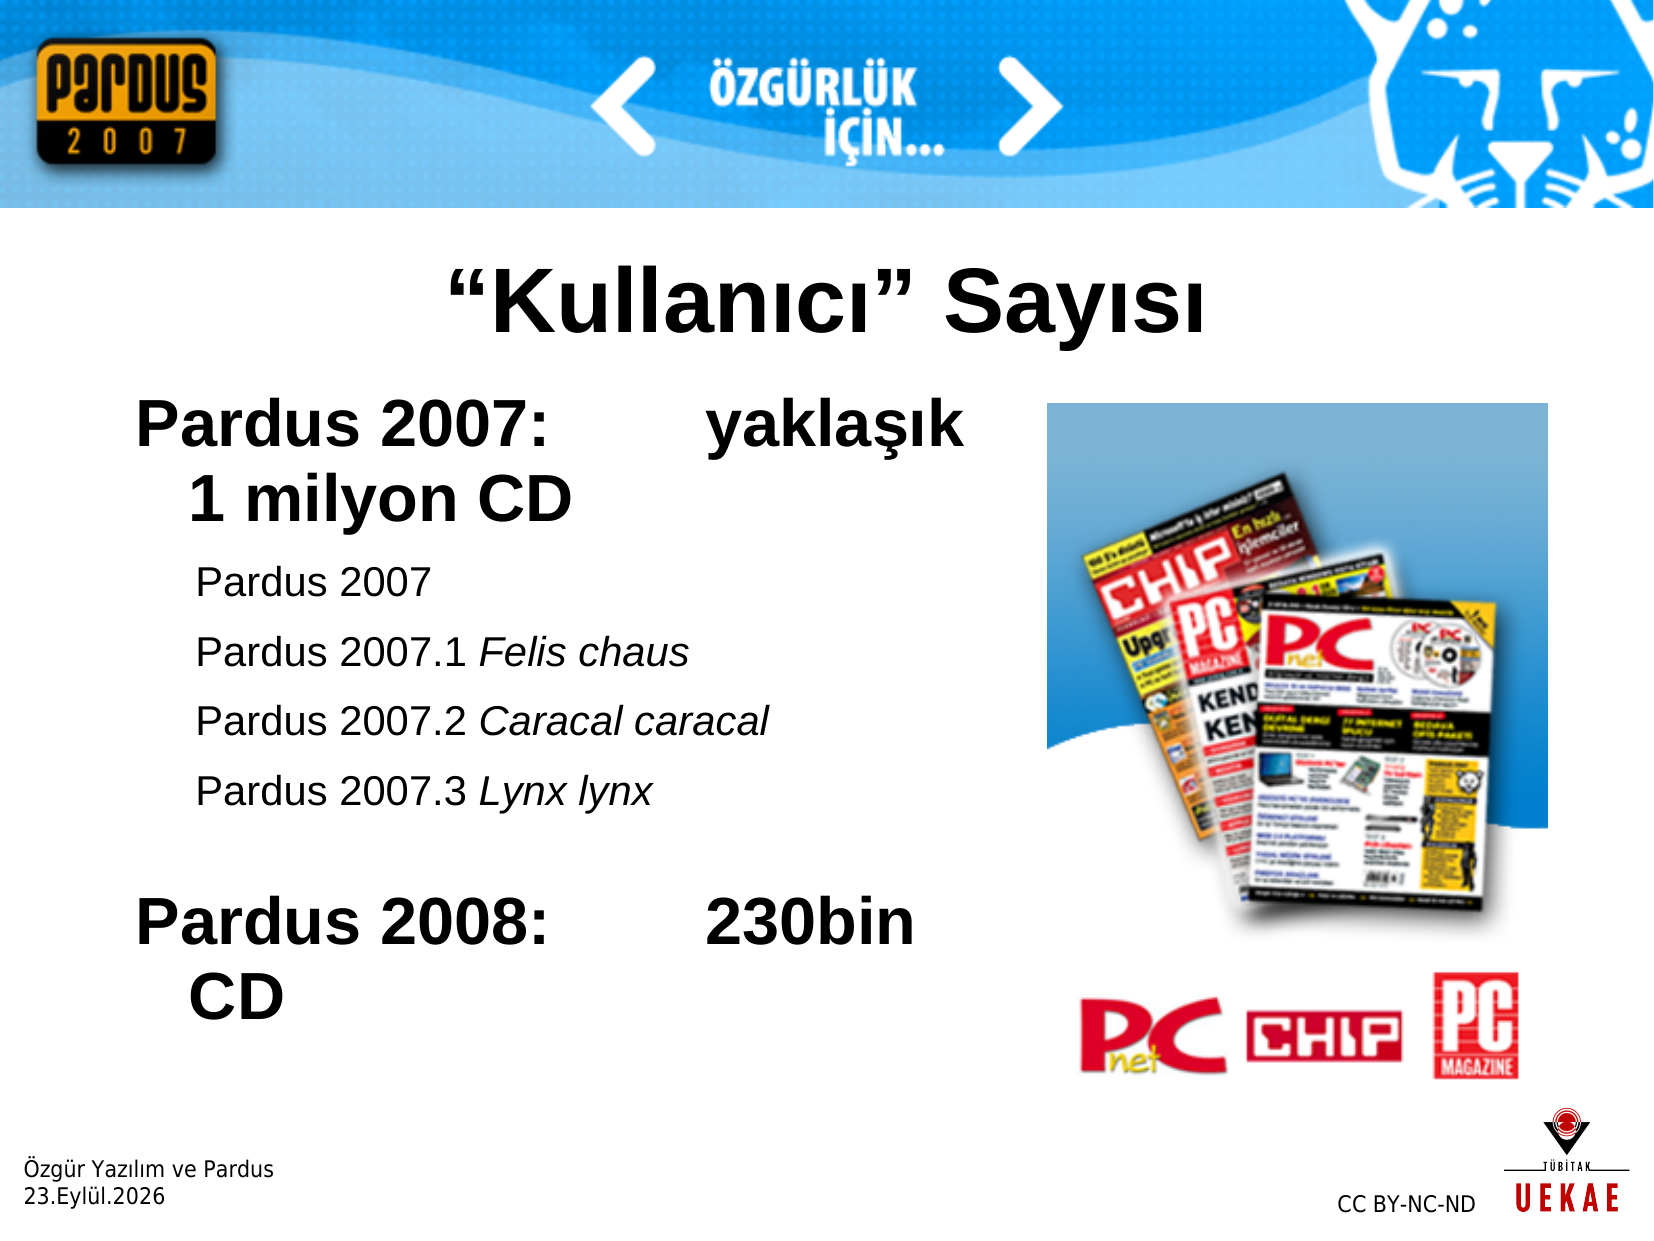

# “Kullanıcı” Sayısı
Pardus 2007:			yaklaşık 1 milyon CD
Pardus 2007
Pardus 2007.1 Felis chaus
Pardus 2007.2 Caracal caracal
Pardus 2007.3 Lynx lynx
Pardus 2008:			230bin CD